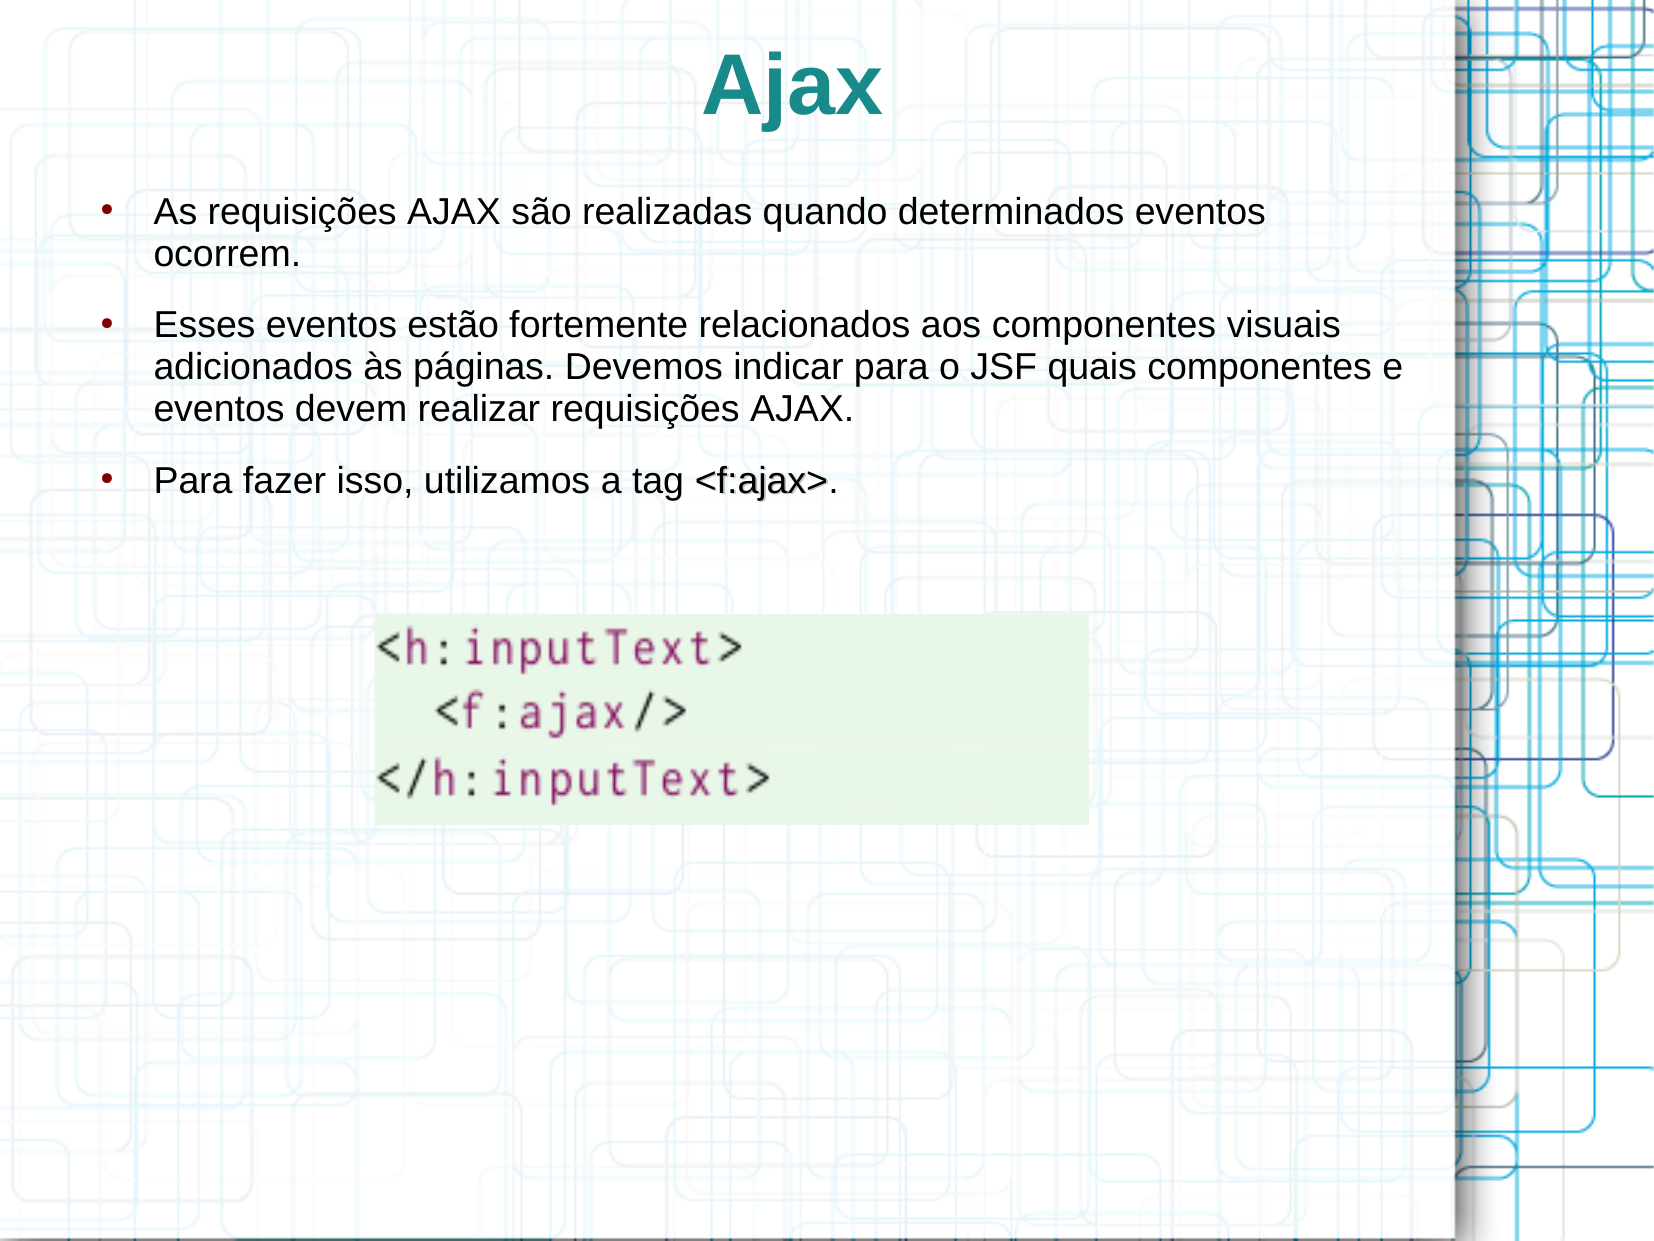

Ajax
# As requisições AJAX são realizadas quando determinados eventos ocorrem.
Esses eventos estão fortemente relacionados aos componentes visuais adicionados às páginas. Devemos indicar para o JSF quais componentes e eventos devem realizar requisições AJAX.
Para fazer isso, utilizamos a tag <f:ajax>.